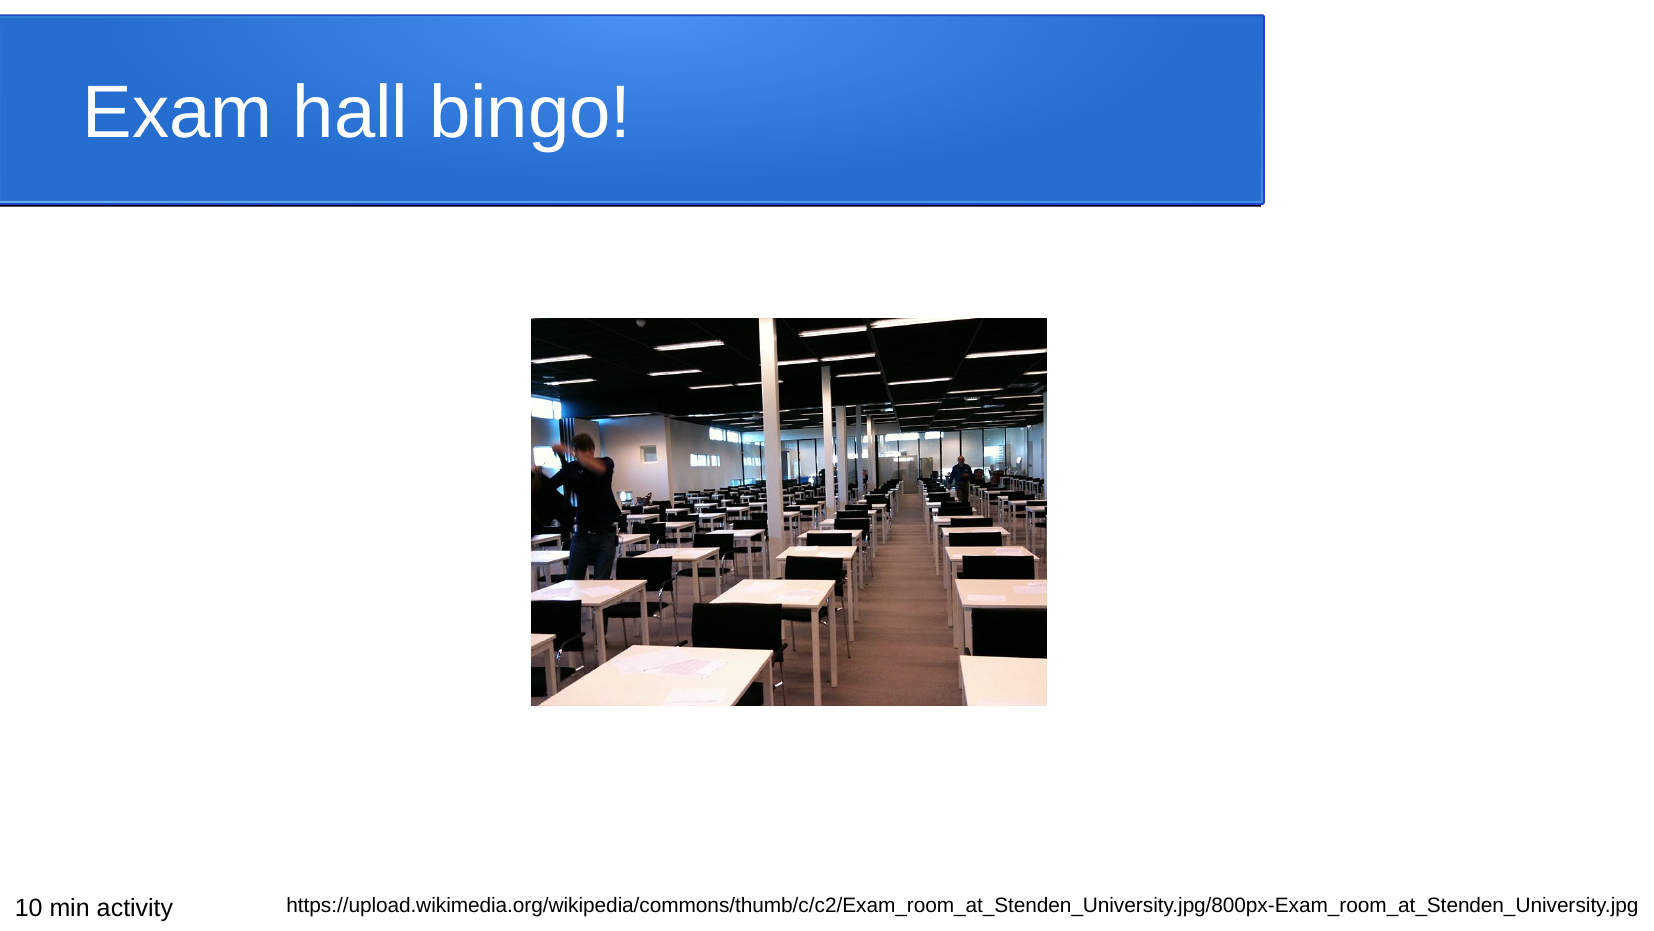

# Exam hall bingo!
https://upload.wikimedia.org/wikipedia/commons/thumb/c/c2/Exam_room_at_Stenden_University.jpg/800px-Exam_room_at_Stenden_University.jpg
10 min activity